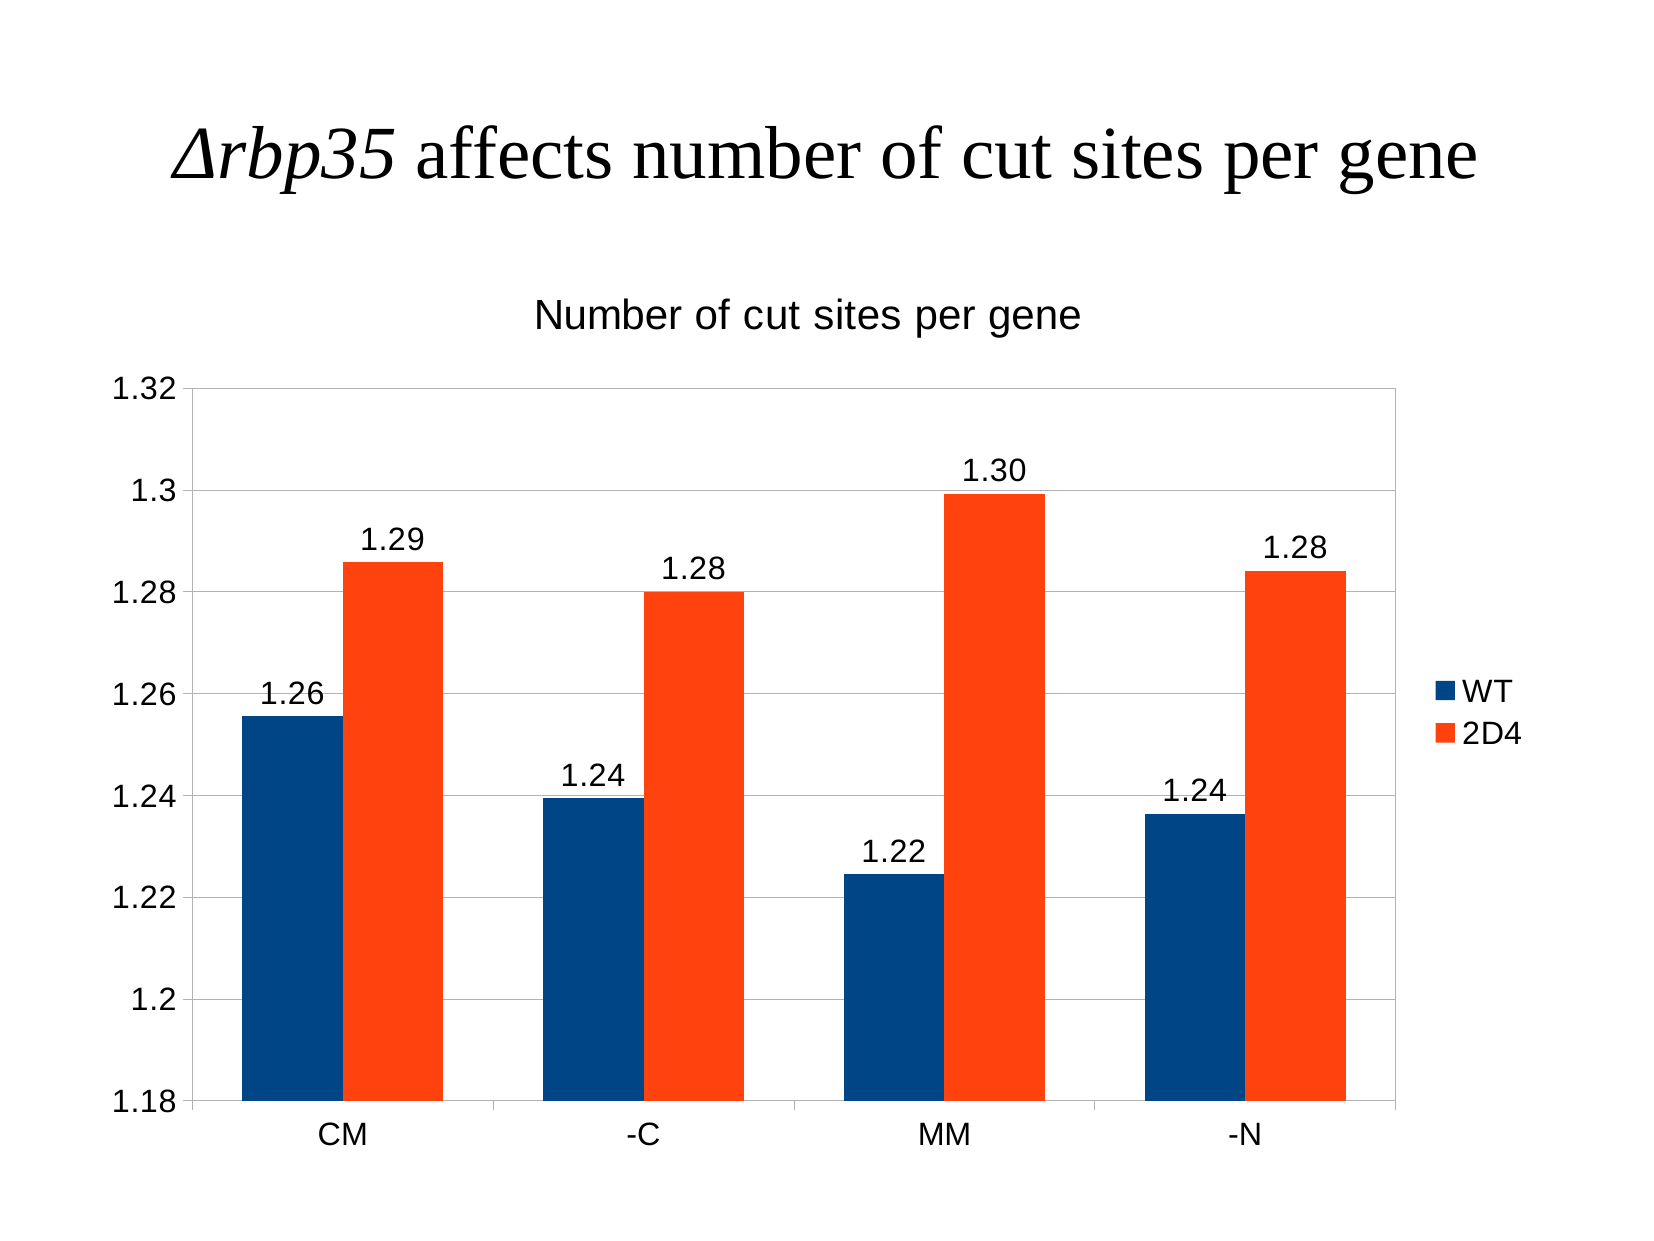

# Δrbp35 affects number of cut sites per gene
### Chart: Number of cut sites per gene
| Category | WT | 2D4 |
|---|---|---|
| CM | 1.25555 | 1.28577 |
| -C | 1.23943 | 1.27995 |
| MM | 1.2245 | 1.29925 |
| -N | 1.23637 | 1.28409 |